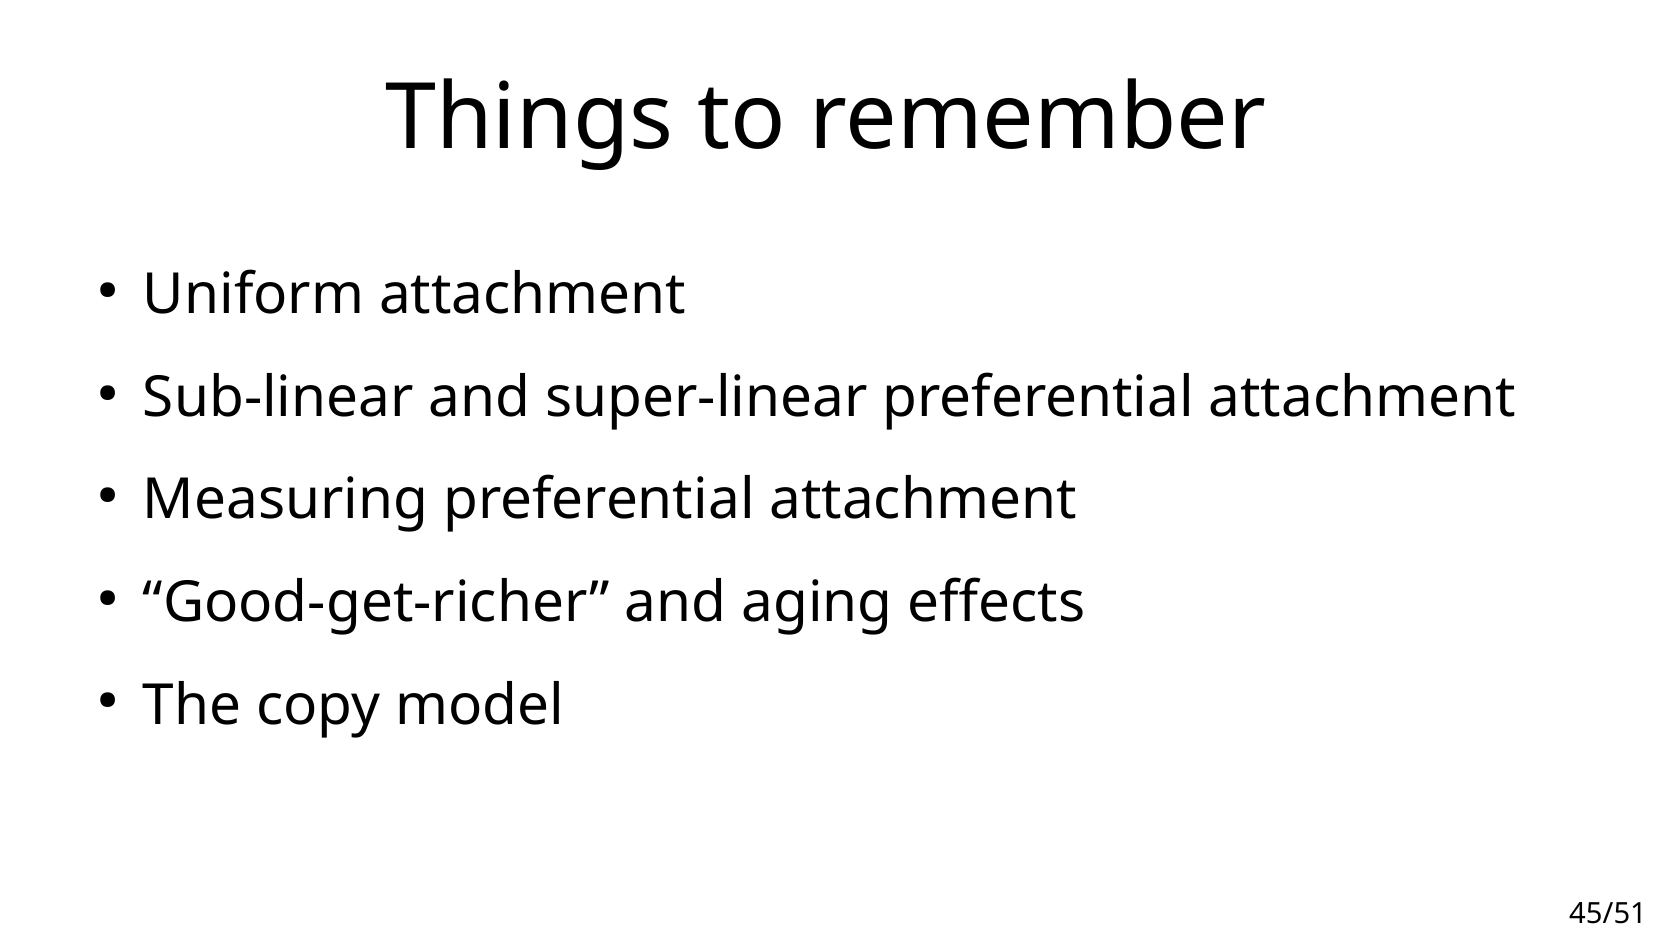

# Things to remember
Uniform attachment
Sub-linear and super-linear preferential attachment
Measuring preferential attachment
“Good-get-richer” and aging effects
The copy model
45